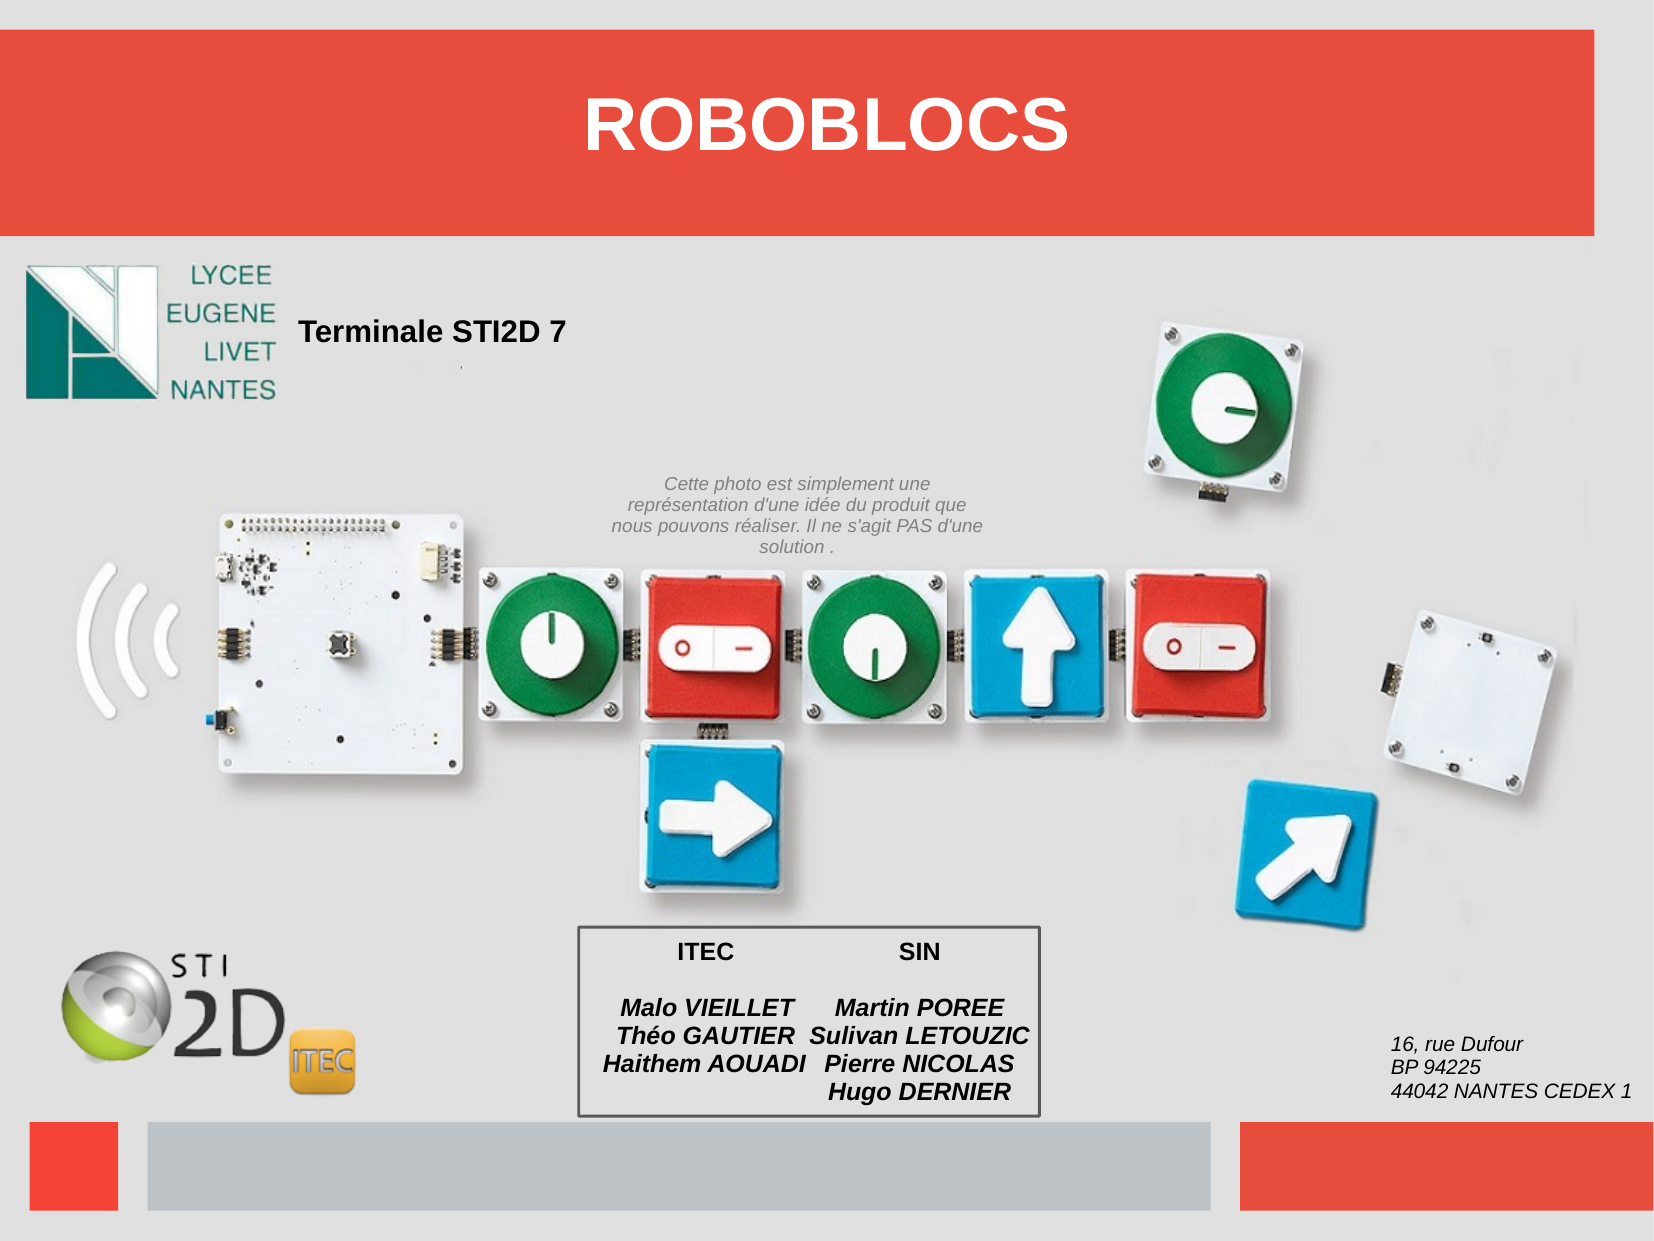

ROBOBLOCS
Terminale STI2D 7
Cette photo est simplement une représentation d'une idée du produit que nous pouvons réaliser. Il ne s'agit PAS d'une solution .
ITEC			SIN
 Malo VIEILLET	Martin POREE
 Théo GAUTIER	Sulivan LETOUZIC
Haithem AOUADI	Pierre NICOLAS
				Hugo DERNIER
16, rue Dufour
BP 94225
44042 NANTES CEDEX 1